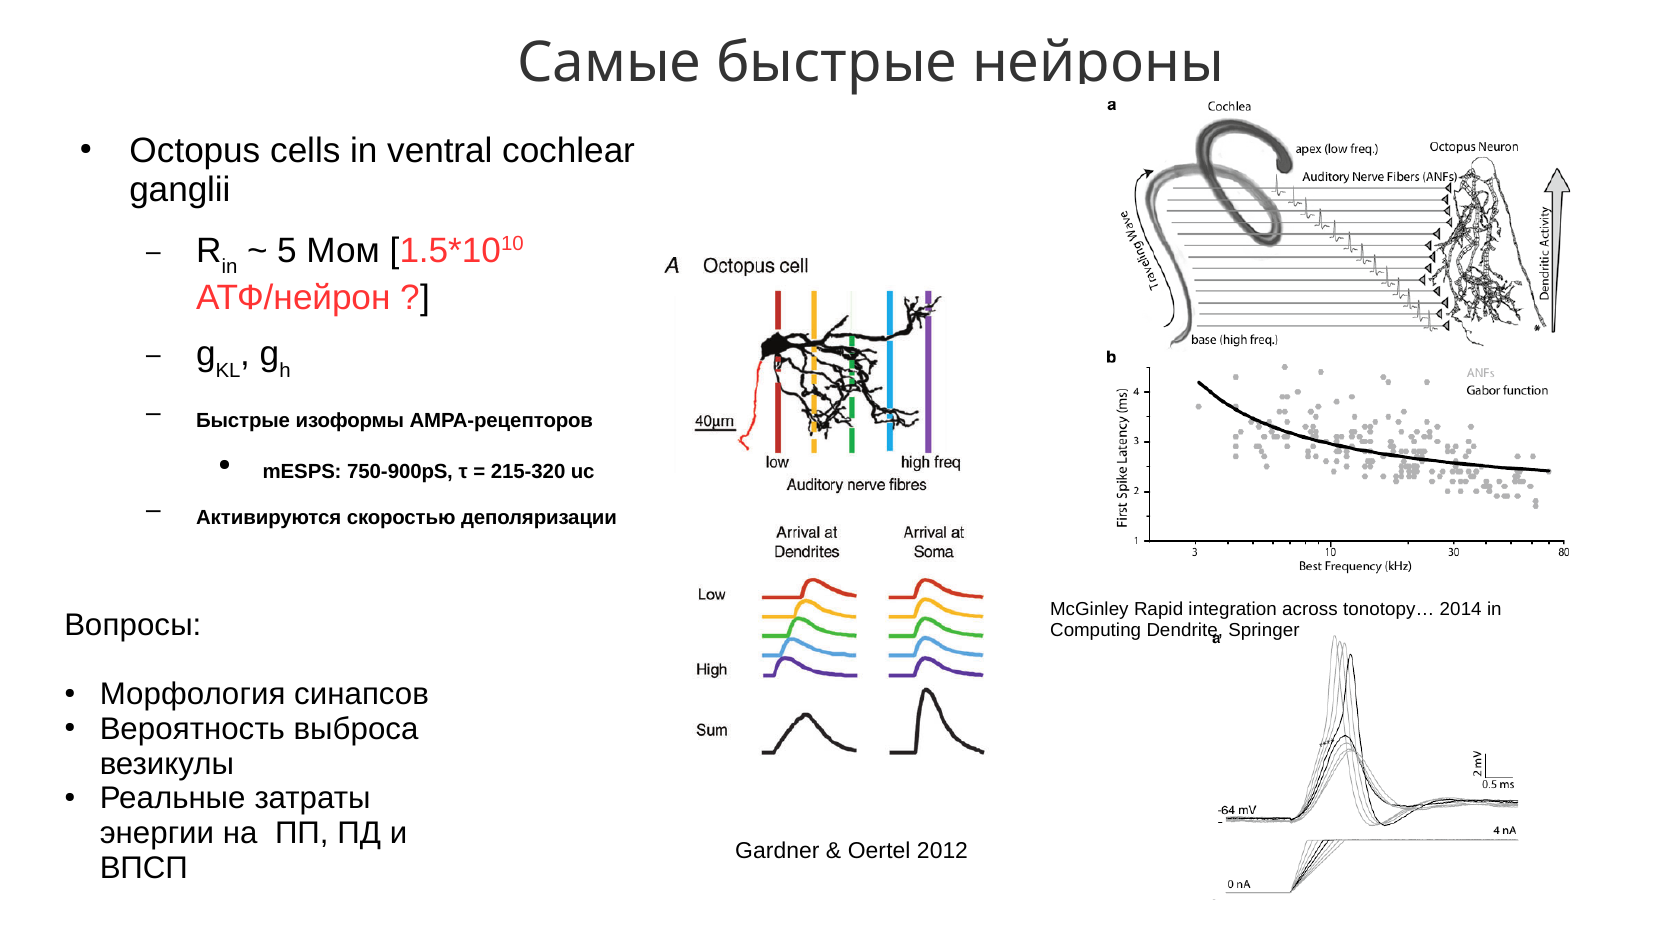

# Самые быстрые нейроны
Octopus cells in ventral cochlear ganglii
Rin ~ 5 Мом [1.5*1010 АТФ/нейрон ?]
gKL, gh
Быстрые изоформы AMPA-рецепторов
mESPS: 750-900pS, τ = 215-320 uс
Активируются скоростью деполяризации
McGinley Rapid integration across tonotopy… 2014 in
Computing Dendrite, Springer
Вопросы:
Морфология синапсов
Вероятность выброса везикулы
Реальные затраты энергии на ПП, ПД и ВПСП
Gardner & Oertel 2012